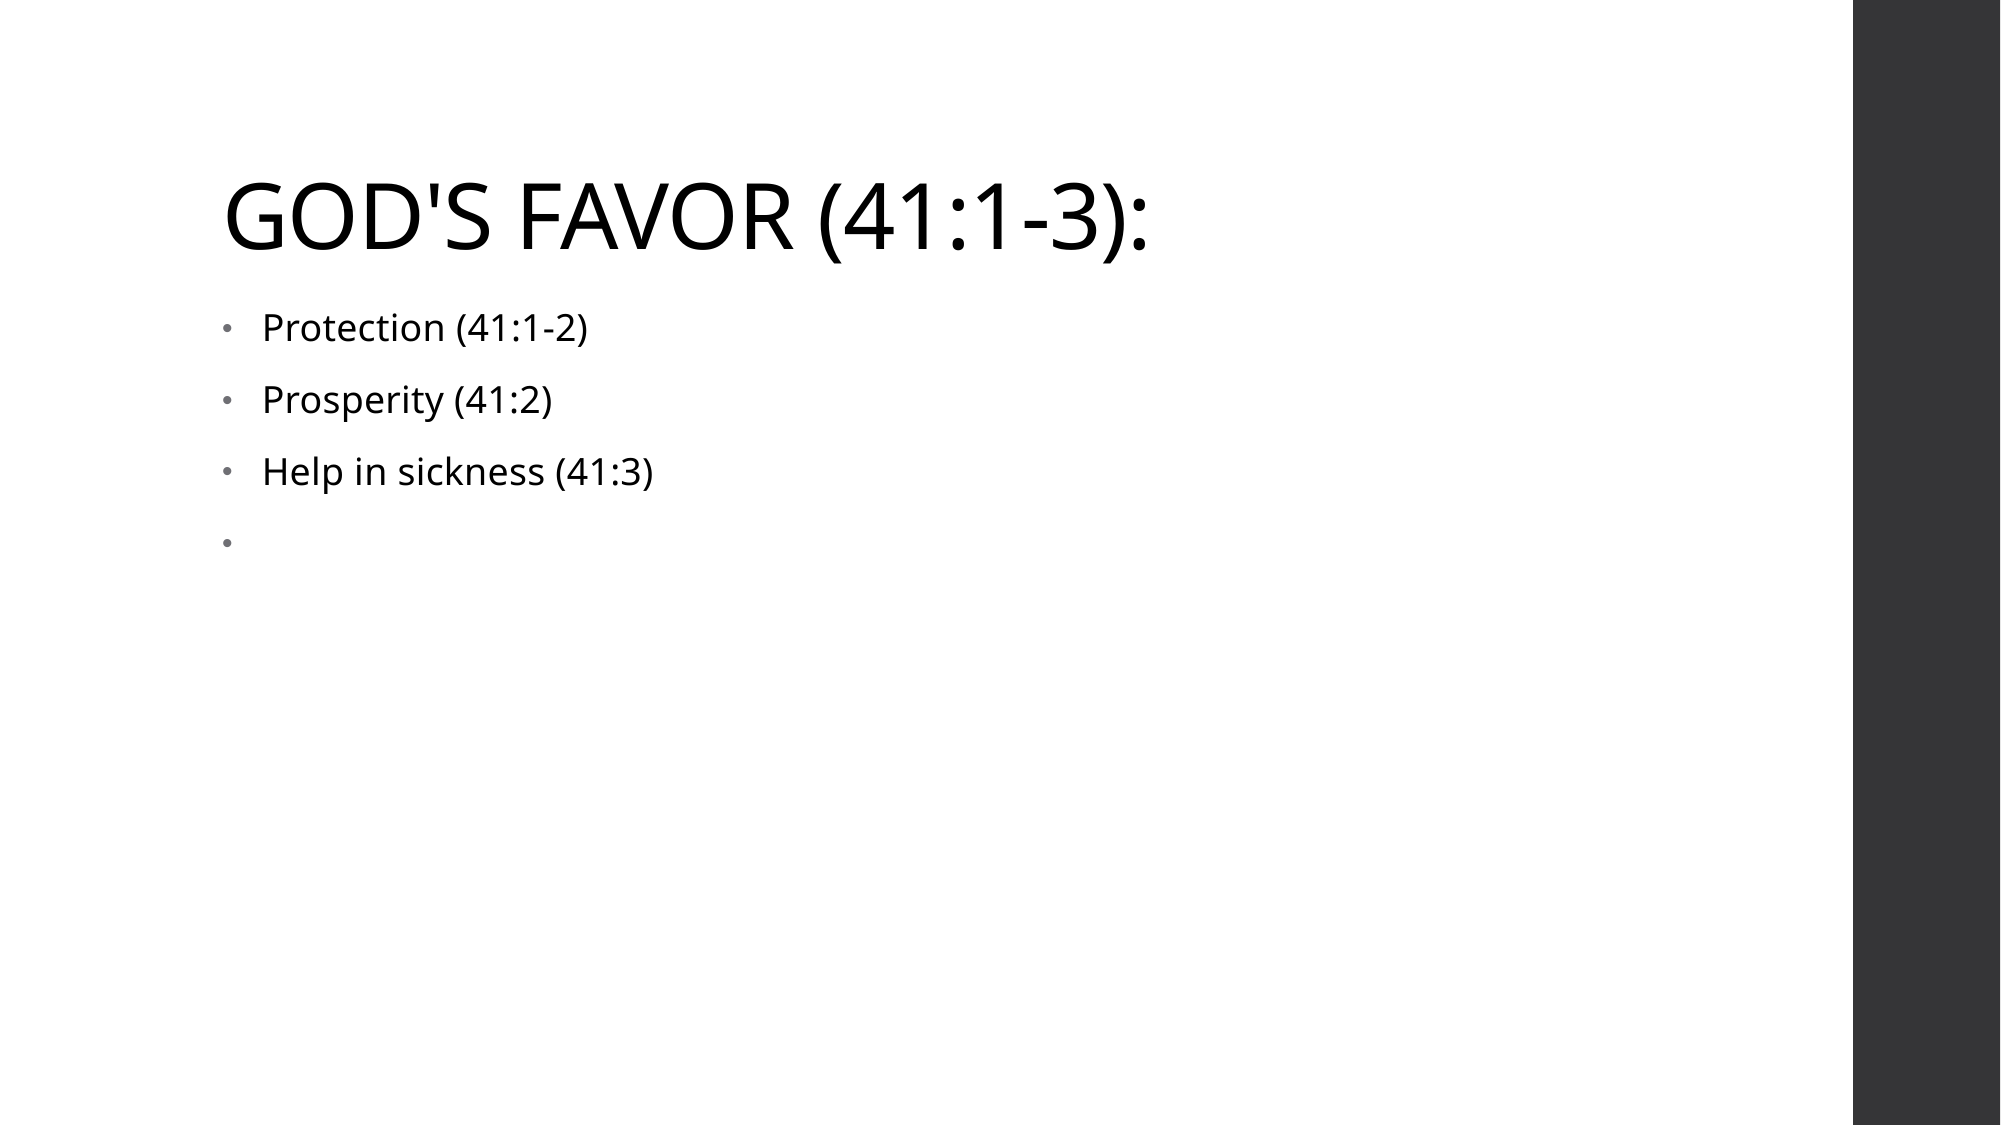

# GOD'S FAVOR (41:1-3):
 Protection (41:1-2)
 Prosperity (41:2)
 Help in sickness (41:3)